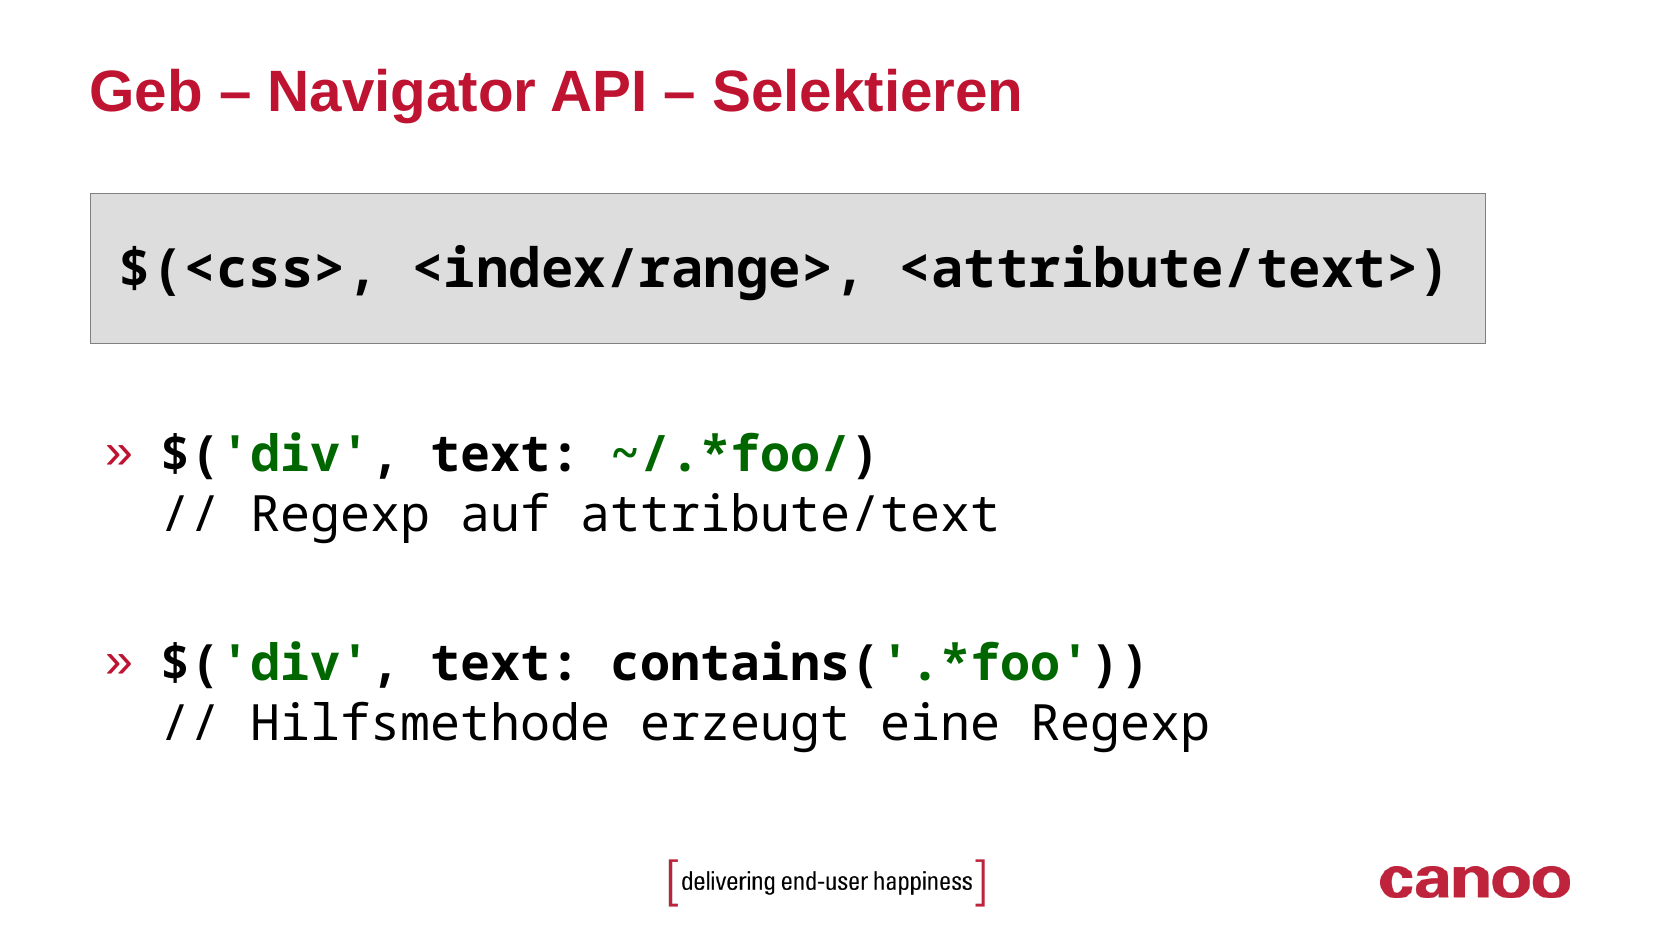

# Geb – Navigator API – Selektieren
$(<css>, <index/range>, <attribute/text>)
$('div', text: ~/.*foo/)
// Regexp auf attribute/text
$('div', text: contains('.*foo'))
// Hilfsmethode erzeugt eine Regexp